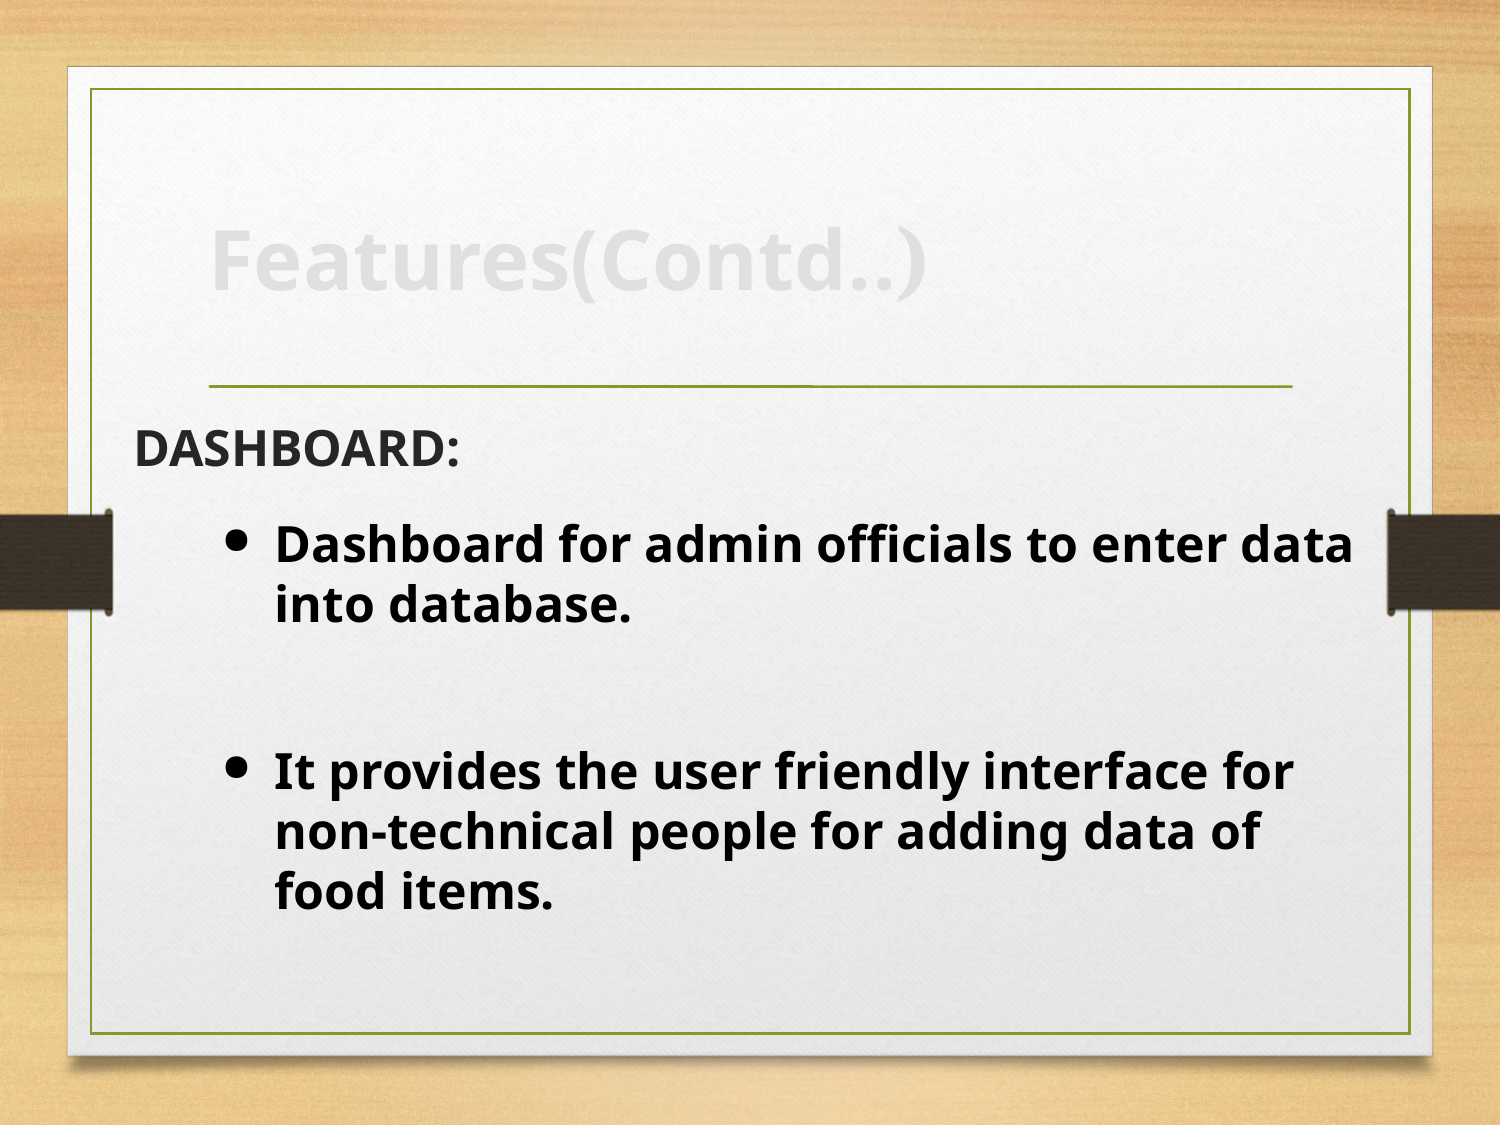

# Features(Contd..)
DASHBOARD:
Dashboard for admin officials to enter data into database.
It provides the user friendly interface for non-technical people for adding data of food items.